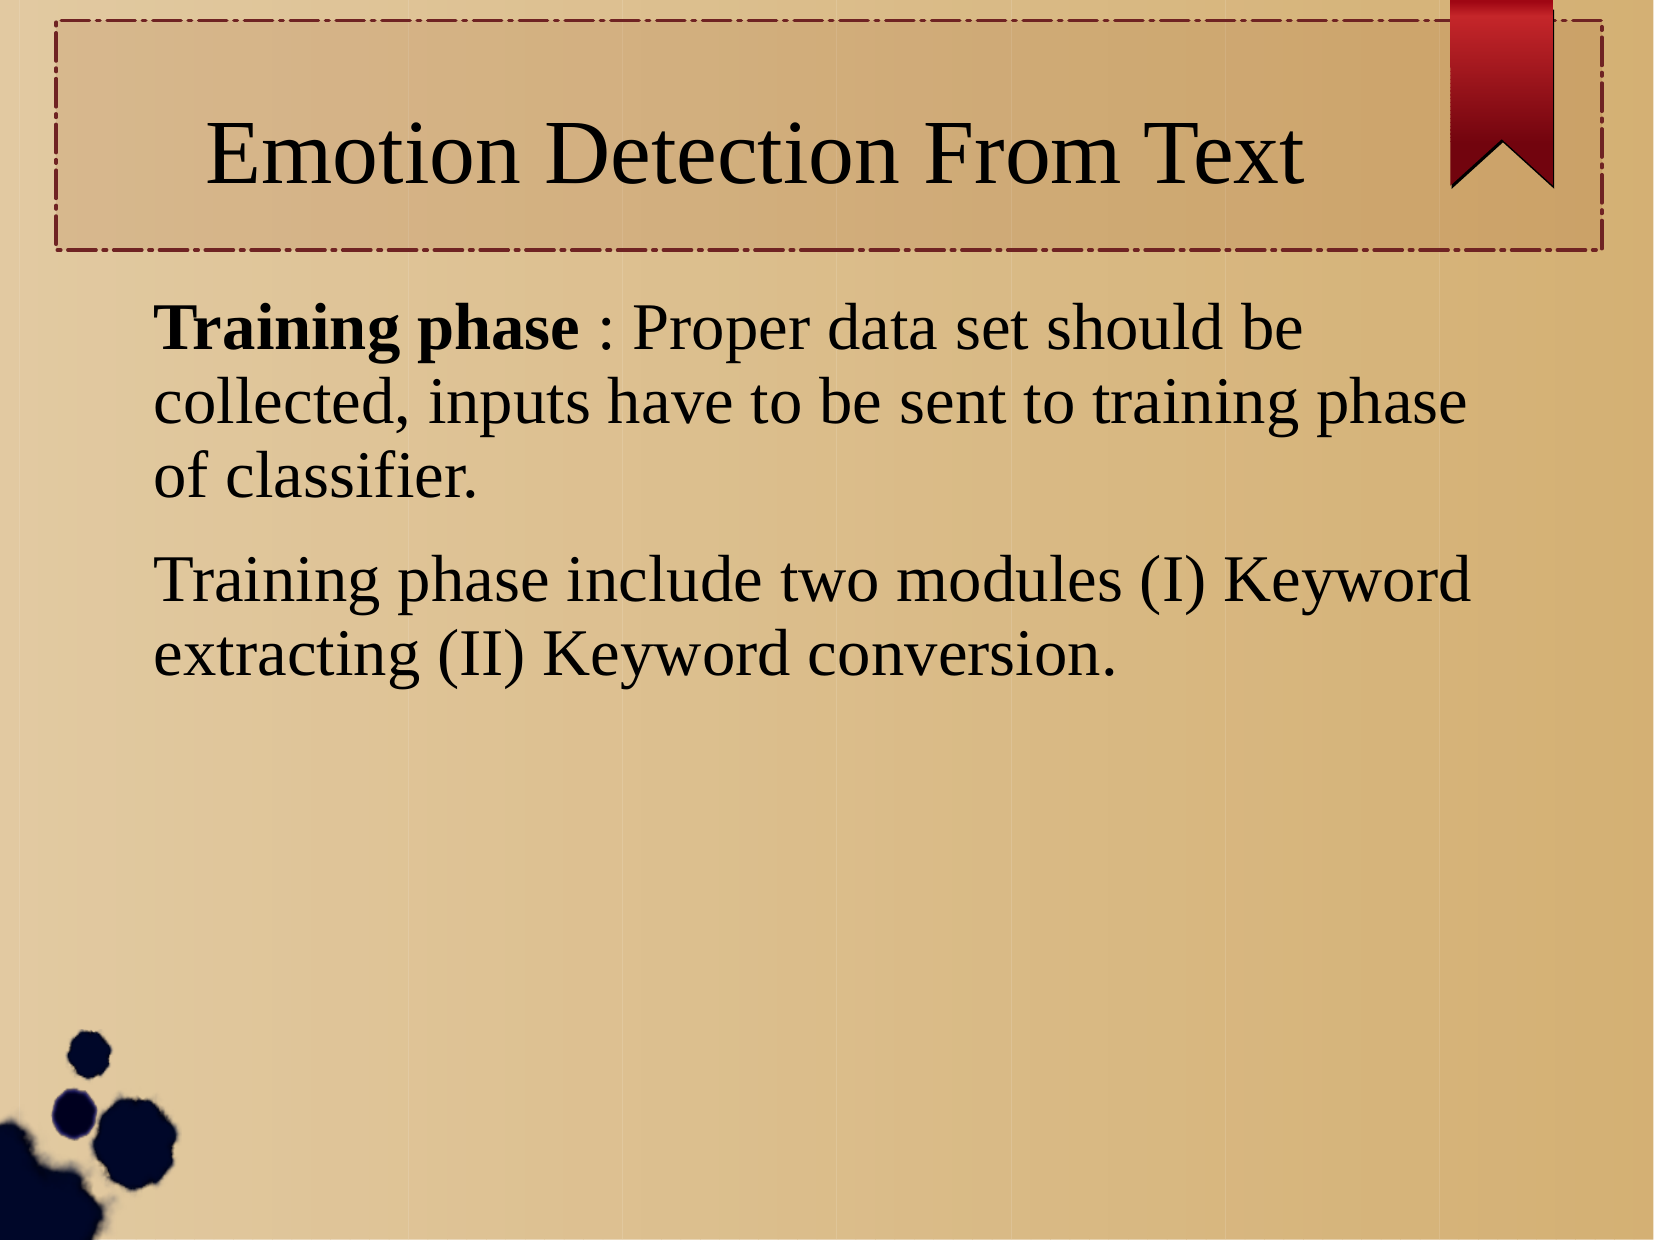

# Emotion Detection From Text
Training phase : Proper data set should be collected, inputs have to be sent to training phase of classifier.
Training phase include two modules (I) Keyword extracting (II) Keyword conversion.